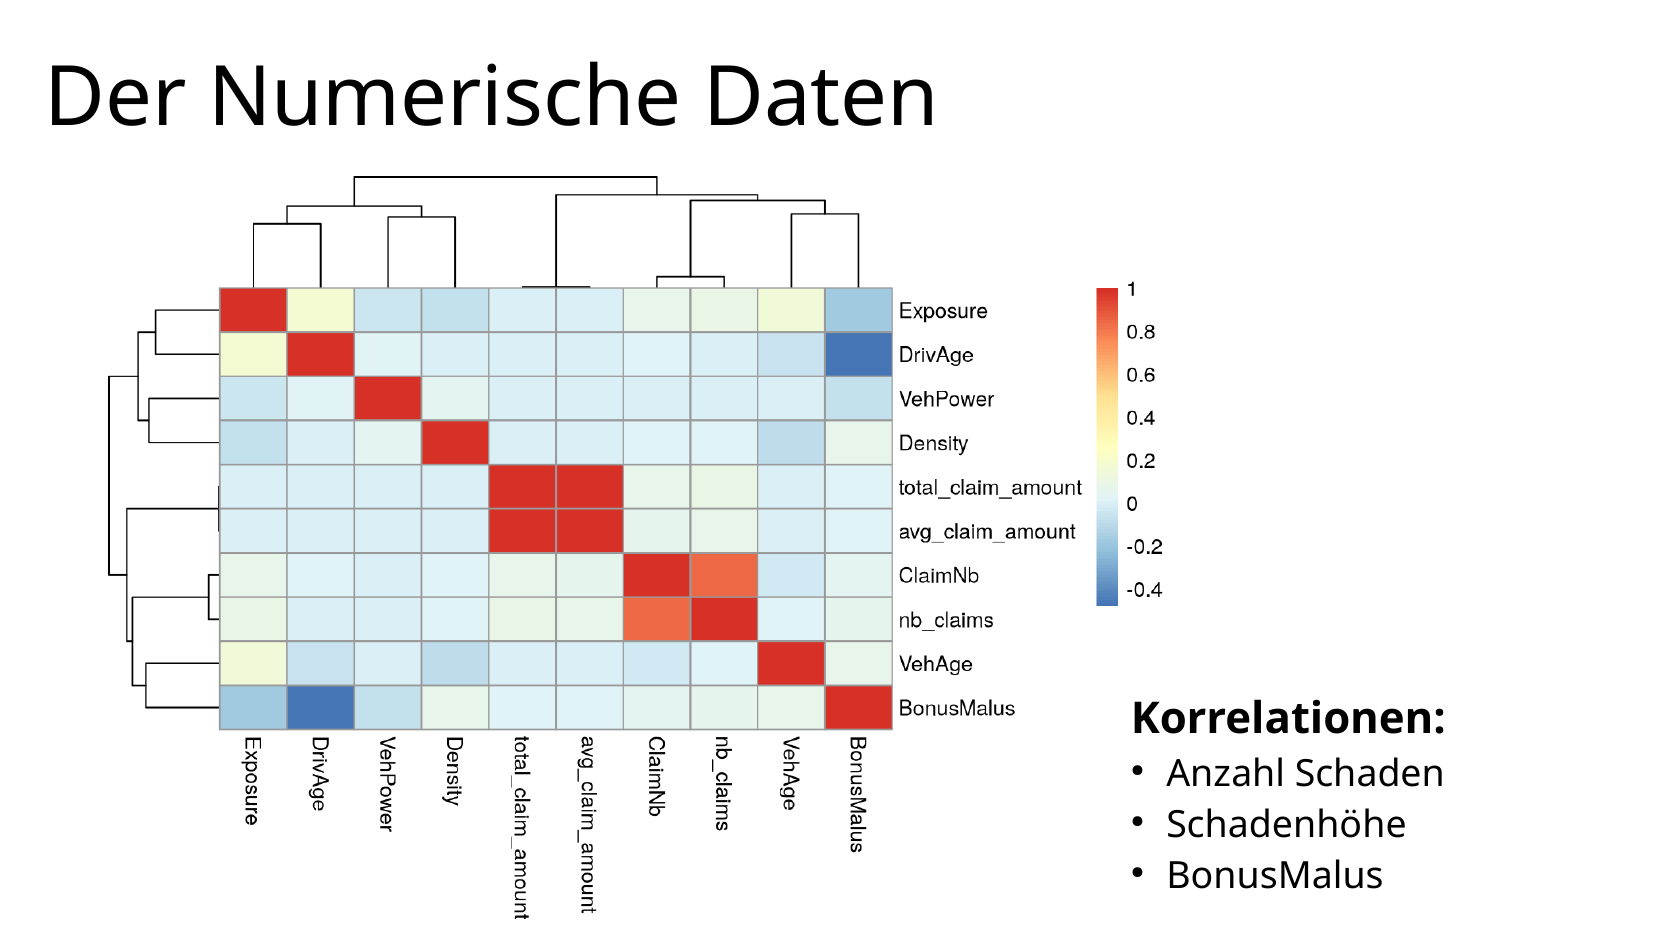

Der Numerische Daten
Korrelationen:
Anzahl Schaden
Schadenhöhe
BonusMalus